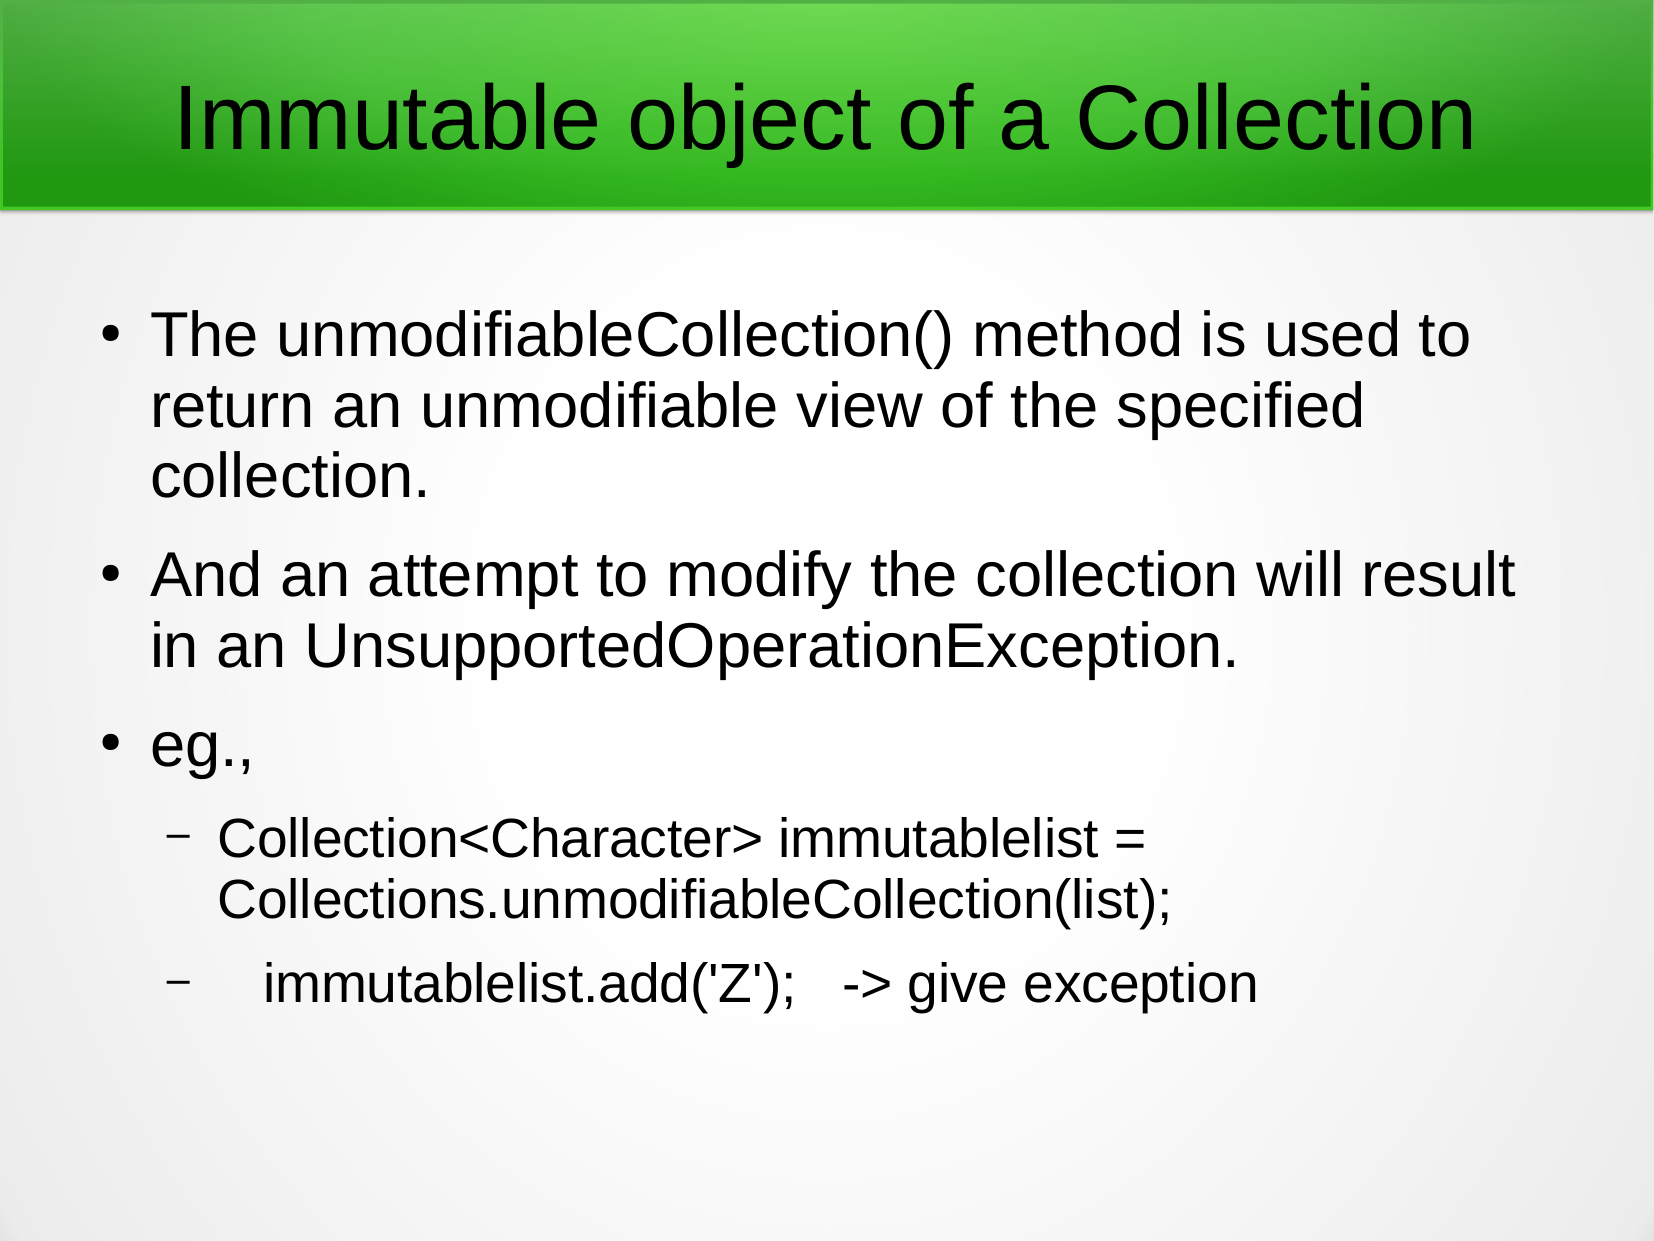

# Immutable object of a Collection
The unmodifiableCollection() method is used to return an unmodifiable view of the specified collection.
And an attempt to modify the collection will result in an UnsupportedOperationException.
eg.,
Collection<Character> immutablelist = Collections.unmodifiableCollection(list);
 immutablelist.add('Z'); -> give exception